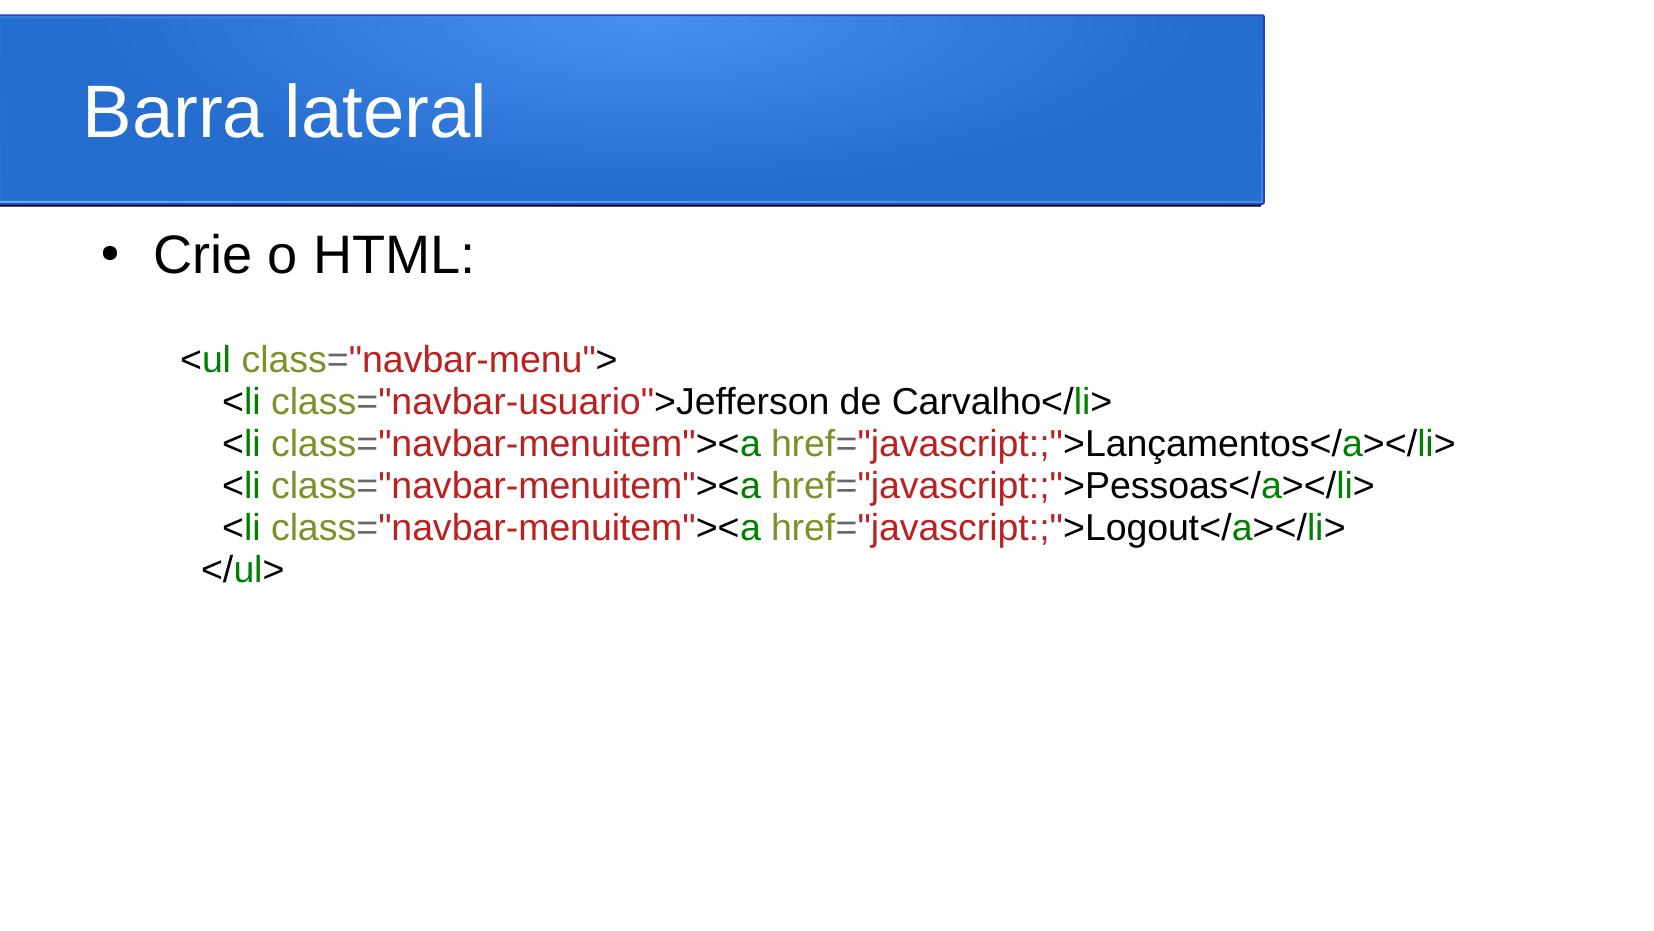

# Barra lateral
Crie o HTML:
<ul class="navbar-menu">
 <li class="navbar-usuario">Jefferson de Carvalho</li>
 <li class="navbar-menuitem"><a href="javascript:;">Lançamentos</a></li>
 <li class="navbar-menuitem"><a href="javascript:;">Pessoas</a></li>
 <li class="navbar-menuitem"><a href="javascript:;">Logout</a></li>
 </ul>